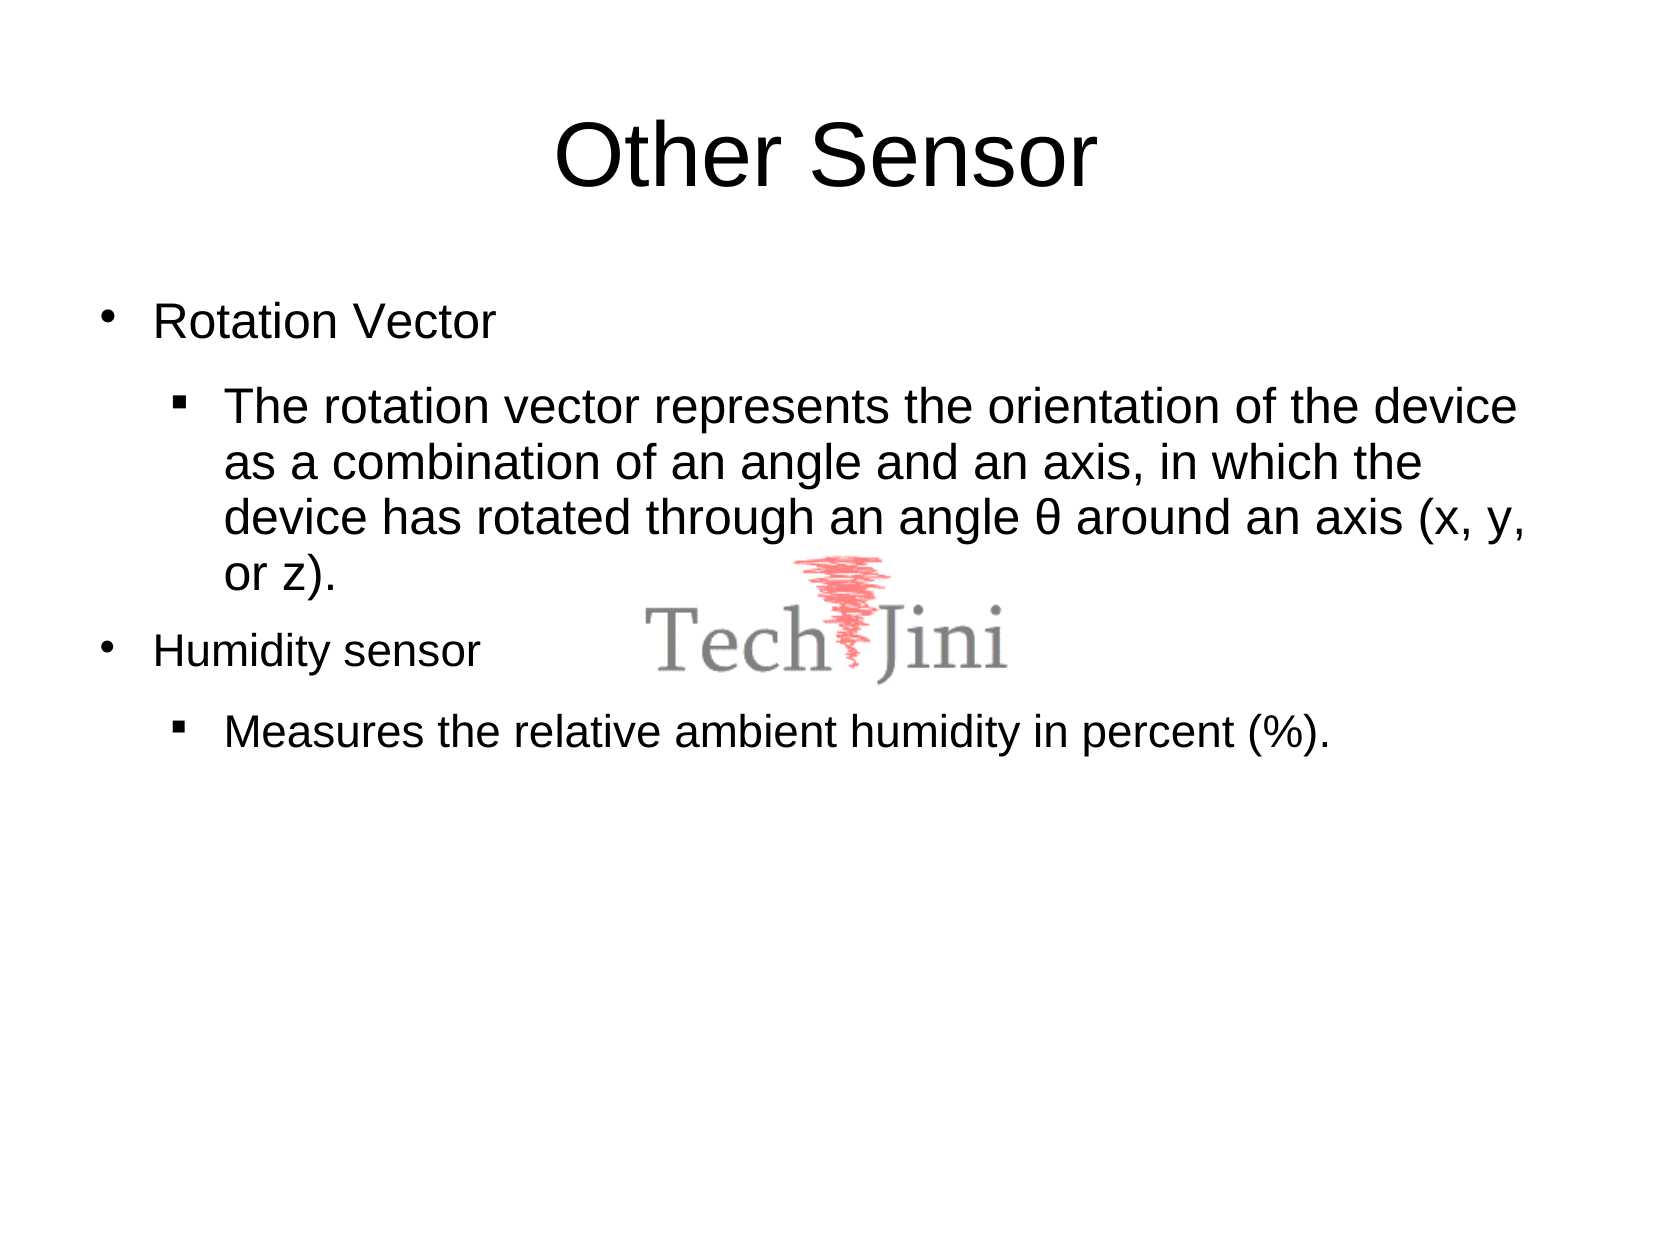

# Other Sensor
Rotation Vector
The rotation vector represents the orientation of the device as a combination of an angle and an axis, in which the device has rotated through an angle θ around an axis (x, y, or z).
Humidity sensor
Measures the relative ambient humidity in percent (%).